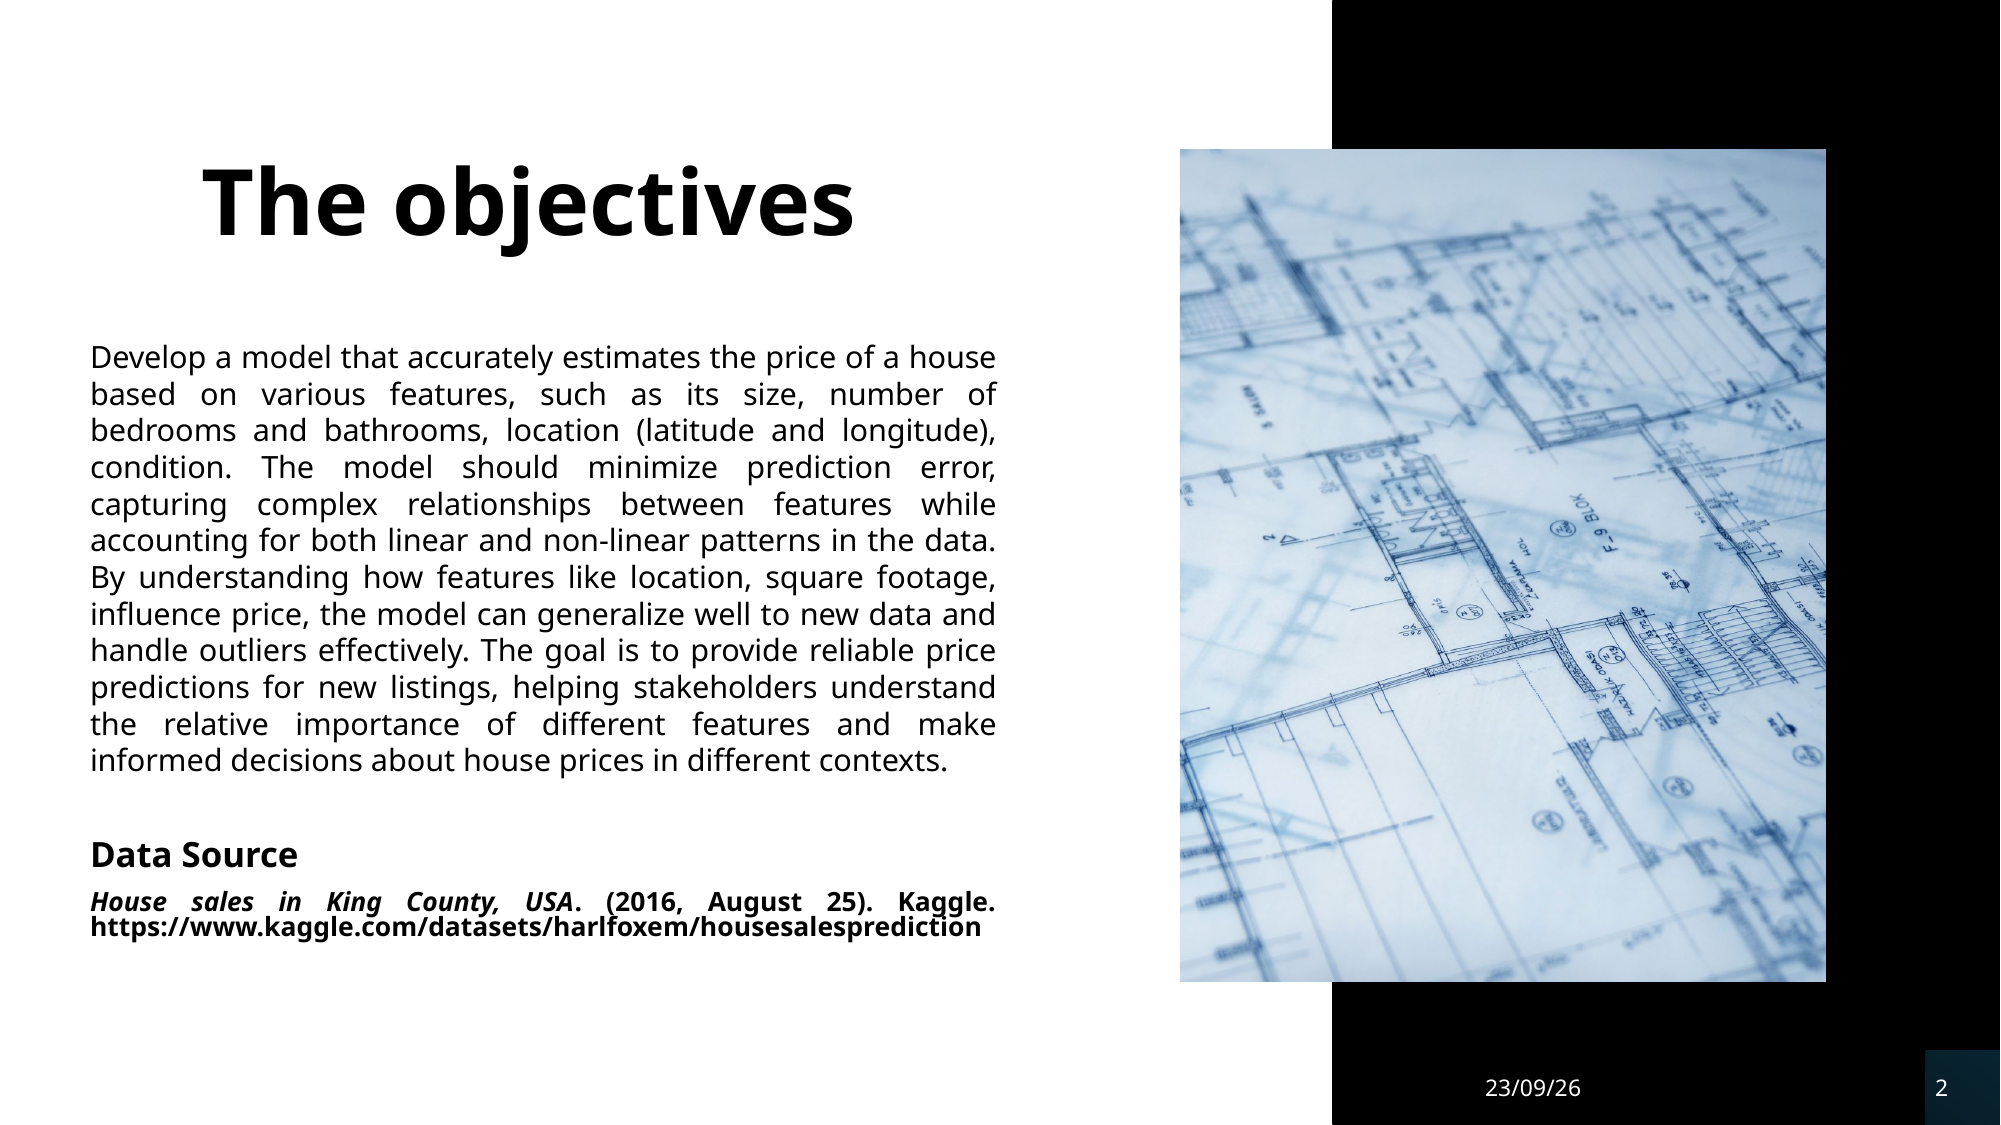

# The objectives
Develop a model that accurately estimates the price of a house based on various features, such as its size, number of bedrooms and bathrooms, location (latitude and longitude), condition. The model should minimize prediction error, capturing complex relationships between features while accounting for both linear and non-linear patterns in the data. By understanding how features like location, square footage, influence price, the model can generalize well to new data and handle outliers effectively. The goal is to provide reliable price predictions for new listings, helping stakeholders understand the relative importance of different features and make informed decisions about house prices in different contexts.
Data Source
House sales in King County, USA. (2016, August 25). Kaggle. https://www.kaggle.com/datasets/harlfoxem/housesalesprediction
2